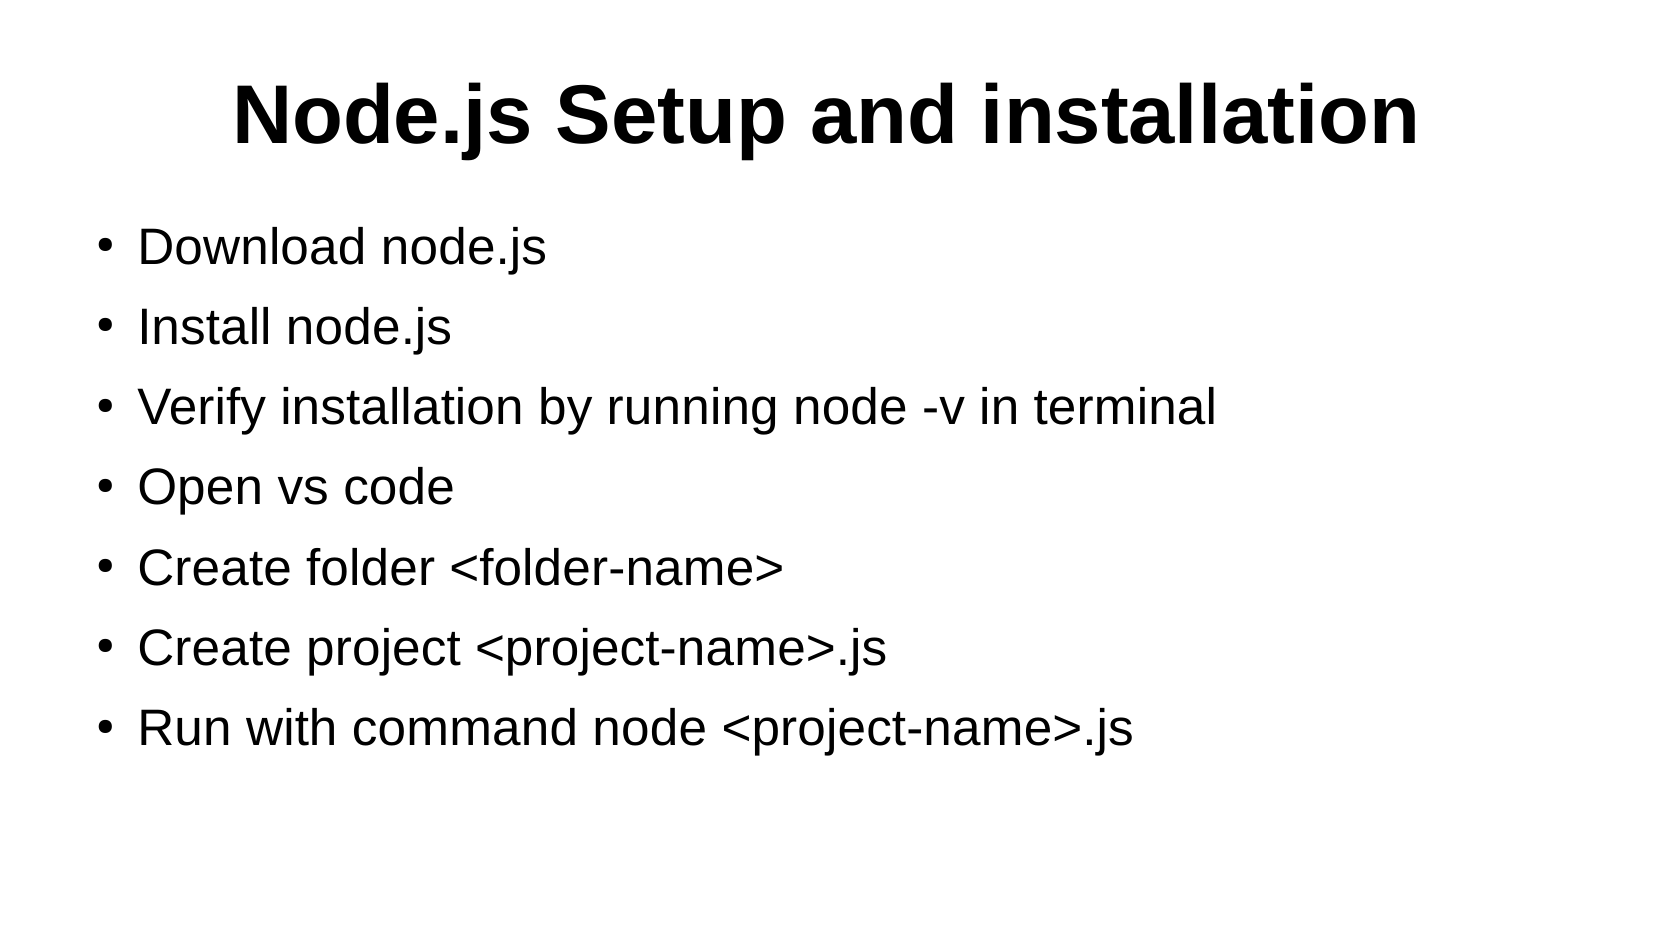

# Node.js Setup and installation
Download node.js
Install node.js
Verify installation by running node -v in terminal
Open vs code
Create folder <folder-name>
Create project <project-name>.js
Run with command node <project-name>.js